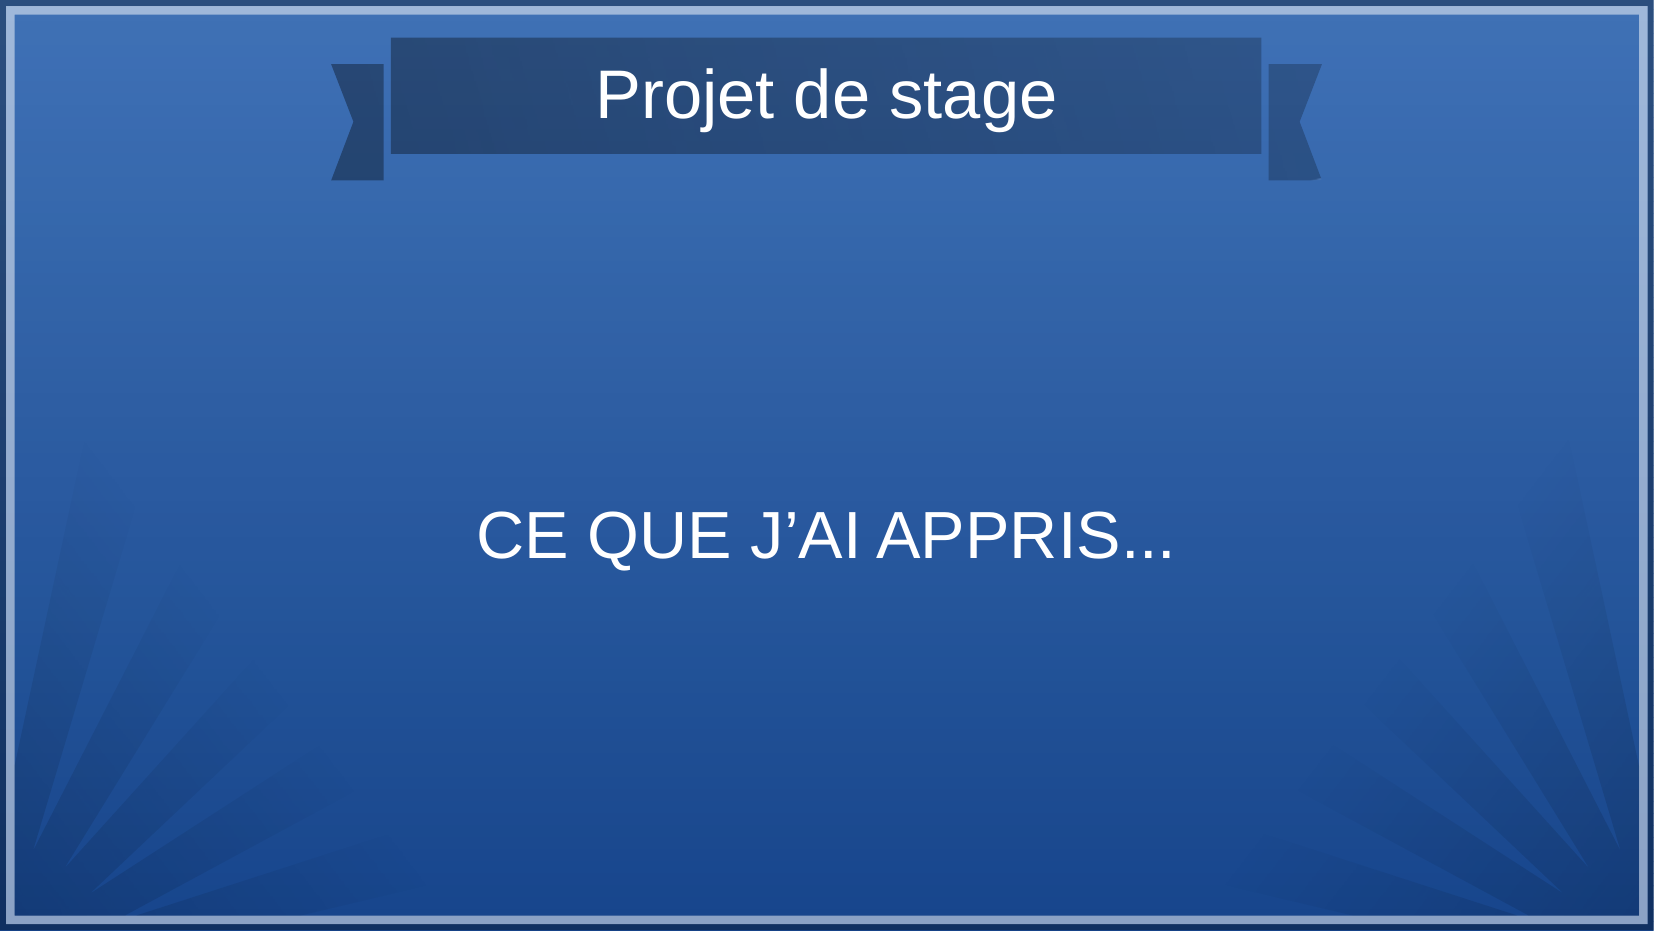

# Projet de stage
CE QUE J’AI APPRIS...